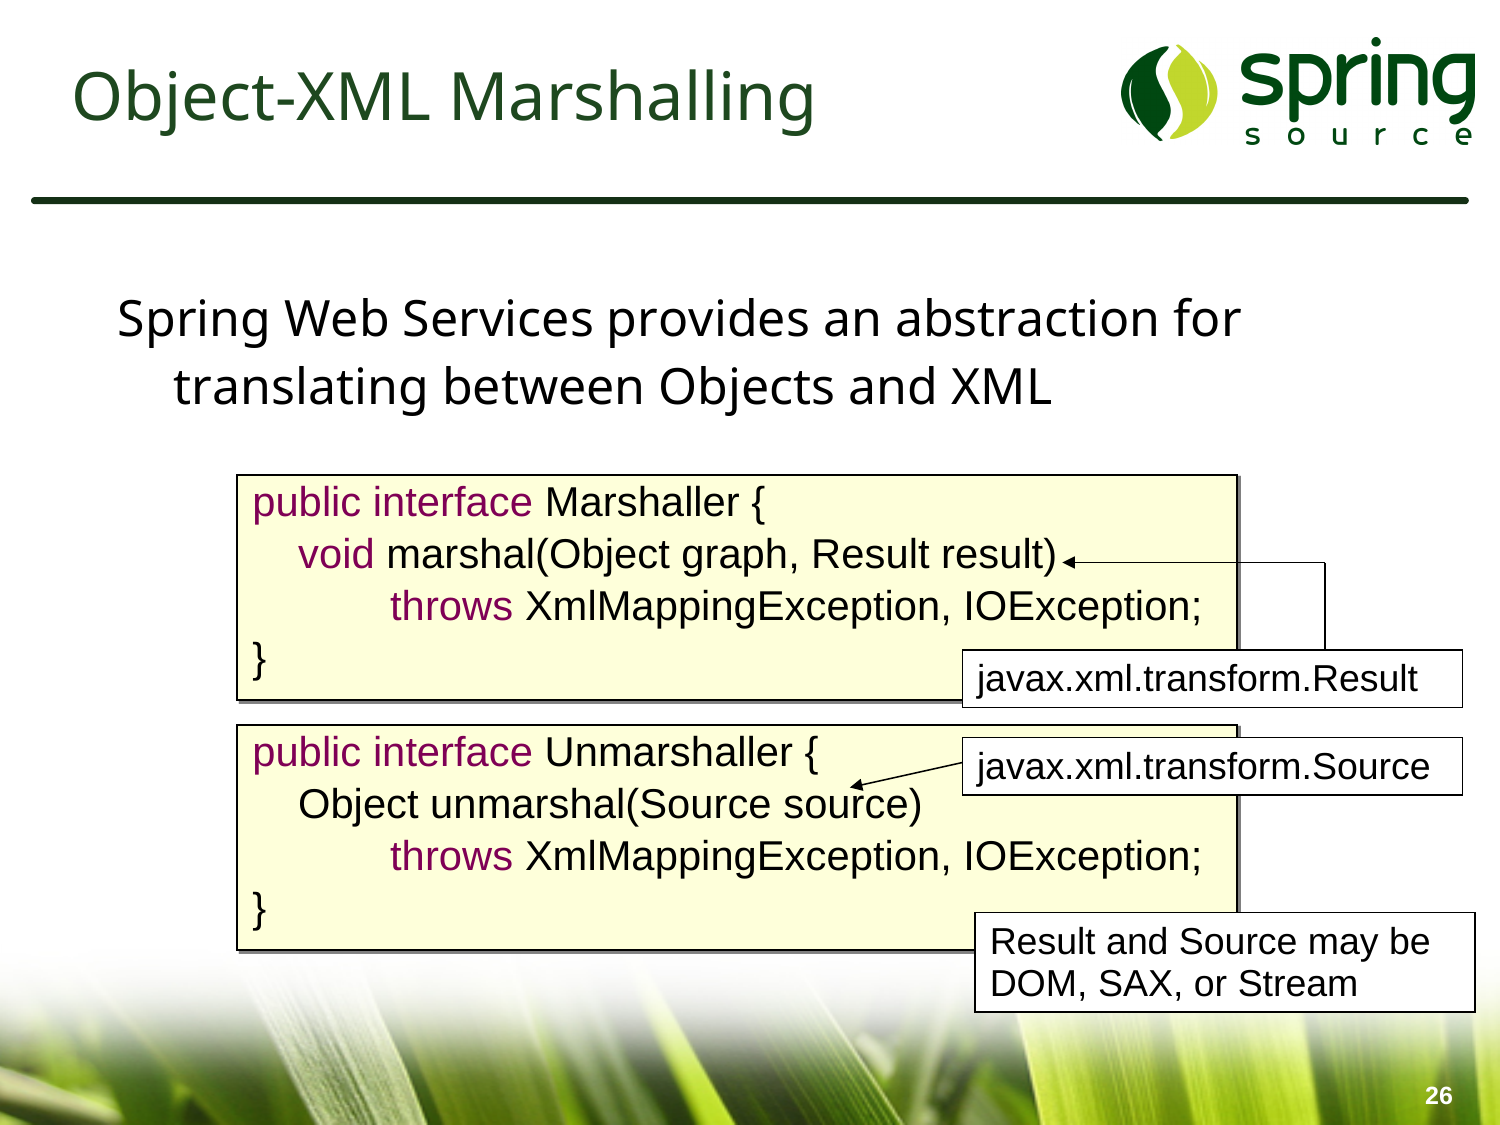

# Object-XML Marshalling
Spring Web Services provides an abstraction for translating between Objects and XML
public interface Marshaller {
 void marshal(Object graph, Result result)
 throws XmlMappingException, IOException;
}
javax.xml.transform.Result
public interface Unmarshaller {
 Object unmarshal(Source source)
 throws XmlMappingException, IOException;
}
javax.xml.transform.Source
Result and Source may be DOM, SAX, or Stream